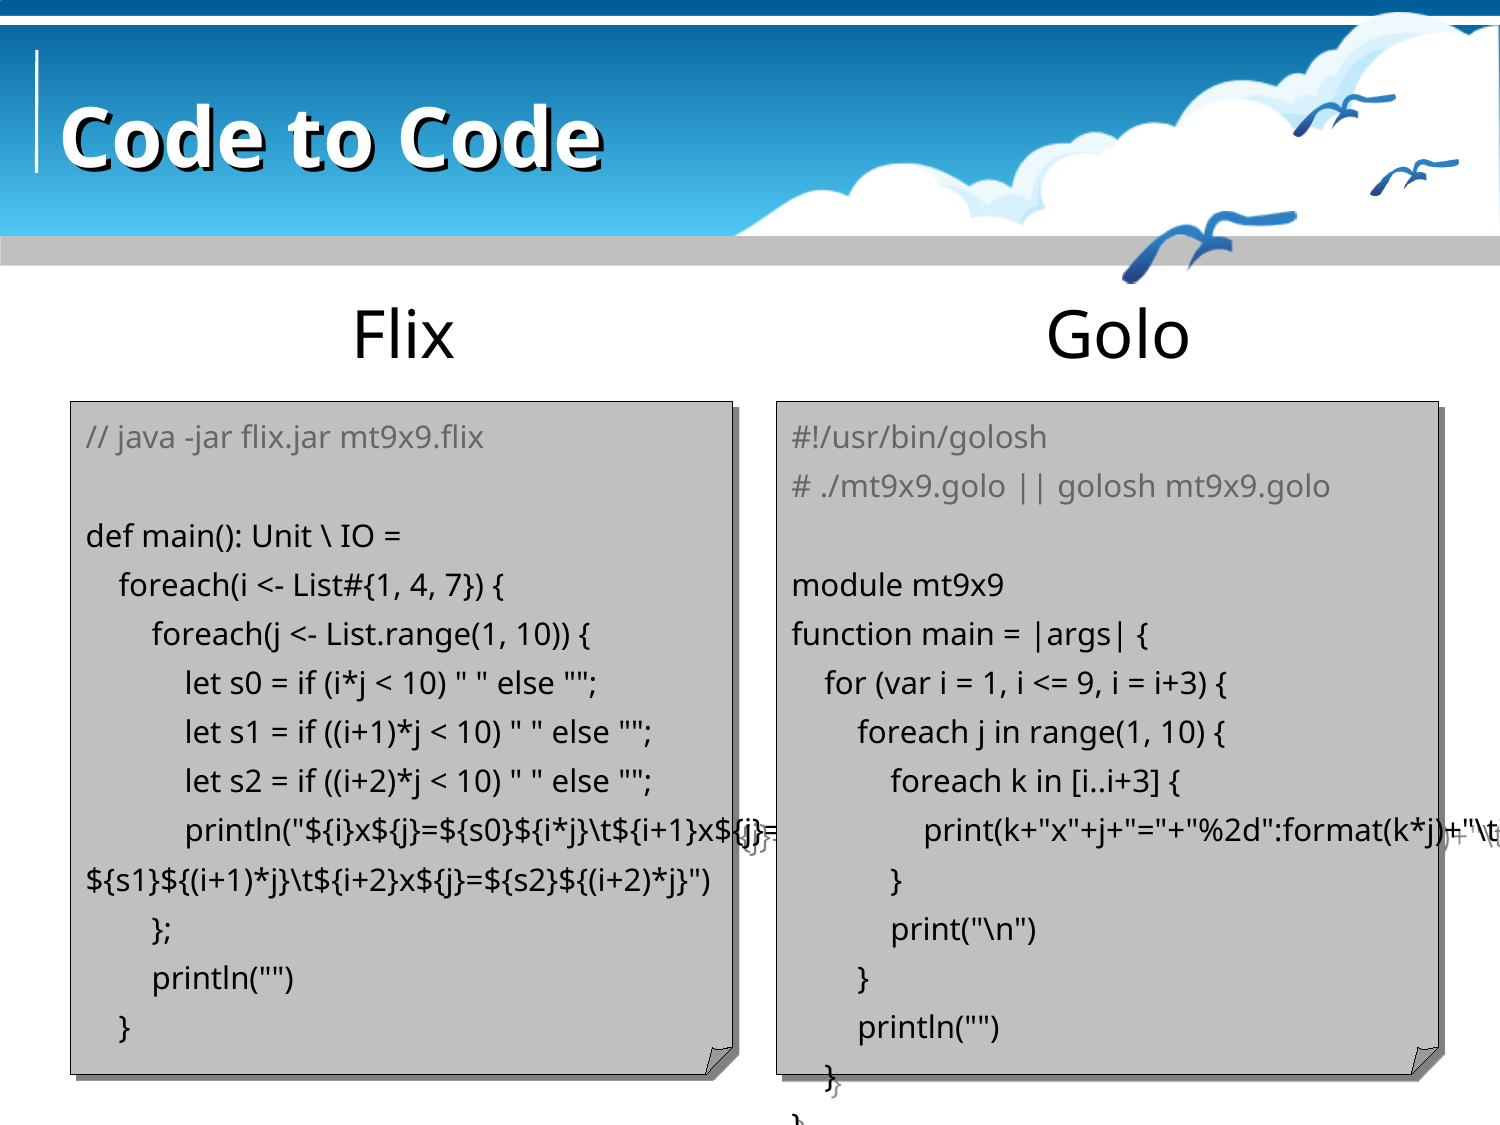

# Code to Code
Flix
Golo
// java -jar flix.jar mt9x9.flix
def main(): Unit \ IO =
 foreach(i <- List#{1, 4, 7}) {
 foreach(j <- List.range(1, 10)) {
 let s0 = if (i*j < 10) " " else "";
 let s1 = if ((i+1)*j < 10) " " else "";
 let s2 = if ((i+2)*j < 10) " " else "";
 println("${i}x${j}=${s0}${i*j}\t${i+1}x${j}=
${s1}${(i+1)*j}\t${i+2}x${j}=${s2}${(i+2)*j}")
 };
 println("")
 }
#!/usr/bin/golosh
# ./mt9x9.golo || golosh mt9x9.golo
module mt9x9
function main = |args| {
 for (var i = 1, i <= 9, i = i+3) {
 foreach j in range(1, 10) {
 foreach k in [i..i+3] {
 print(k+"x"+j+"="+"%2d":format(k*j)+"\t")
 }
 print("\n")
 }
 println("")
 }
}